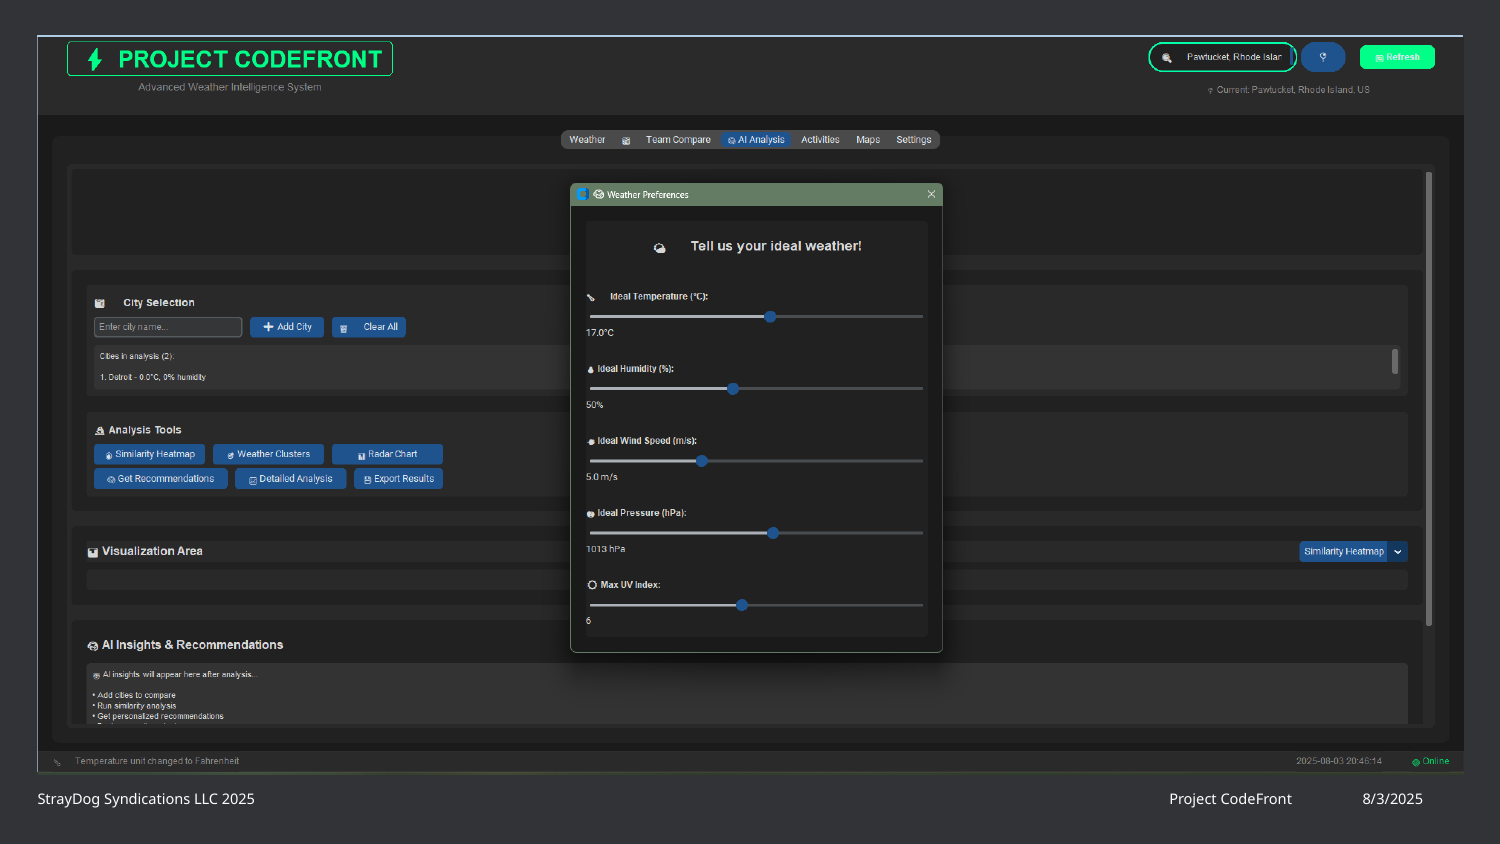

03
# Celebrate what the project achieved: a performance goal, a marketing target, etc.
00
Add metrics that support this achievement.
Metric description
What went well
Elaborate on this achievement: What steps led to the project's success, and what does it mean for the team? Some thought-starters:
Were the project goals clear and relevant?
Was the work efficiently planned and organized?
Was there fluid communication between team members or across departments?
StrayDog Syndications LLC 2025
Project CodeFront
8/3/2025